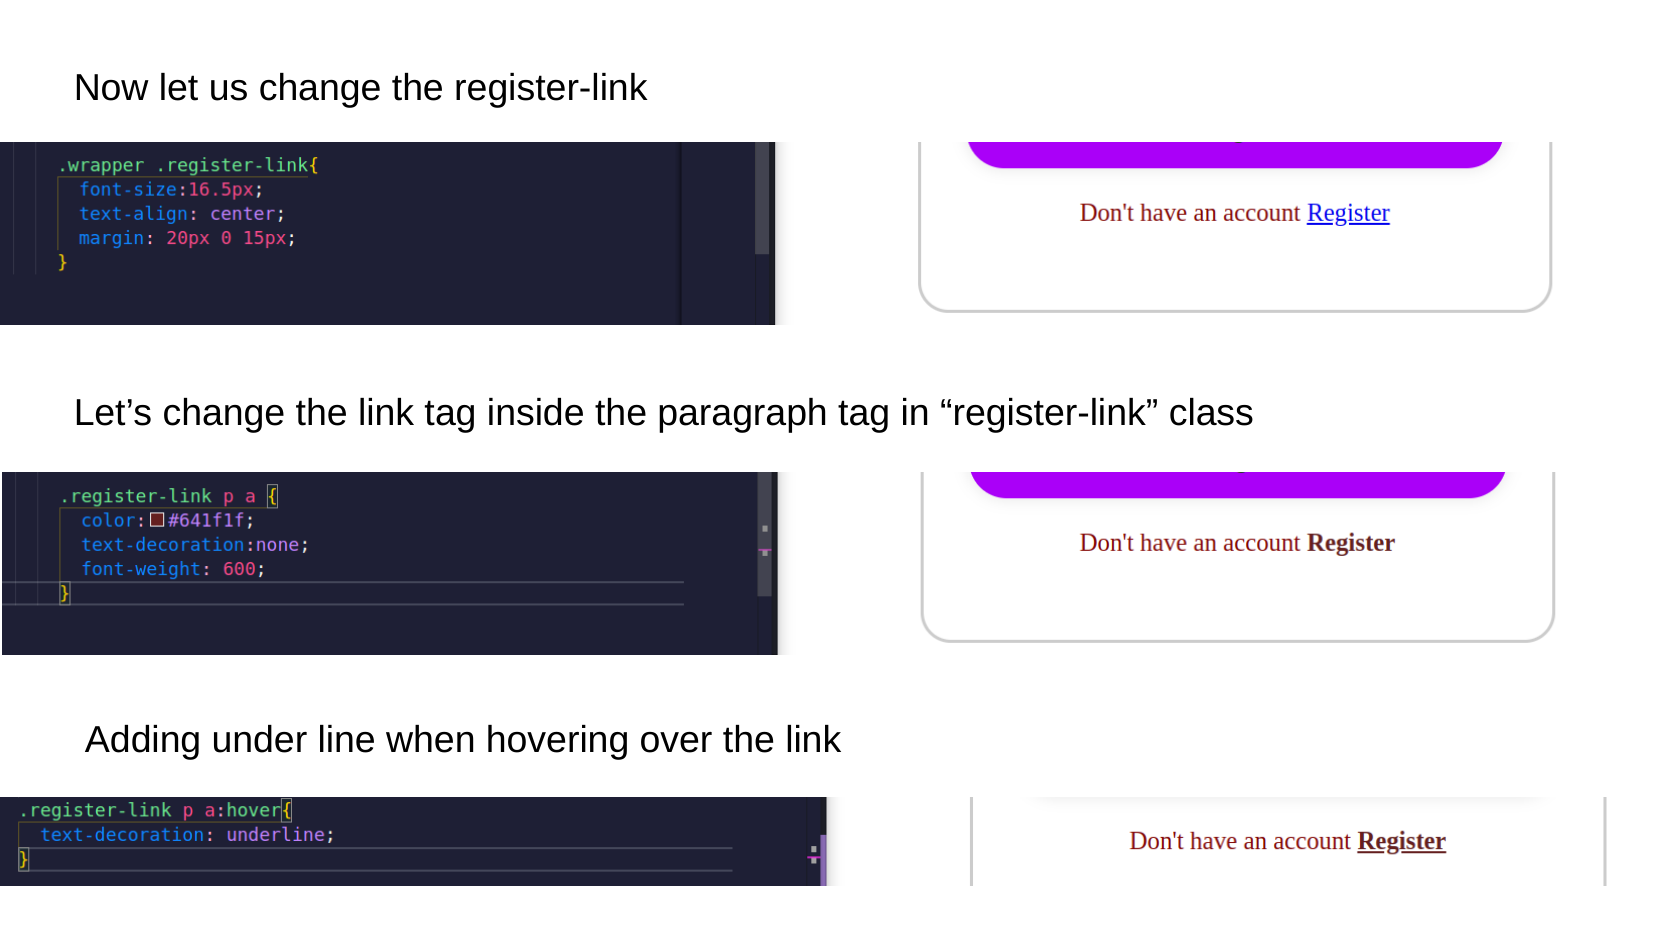

Now let us change the register-link
Let’s change the link tag inside the paragraph tag in “register-link” class
Adding under line when hovering over the link